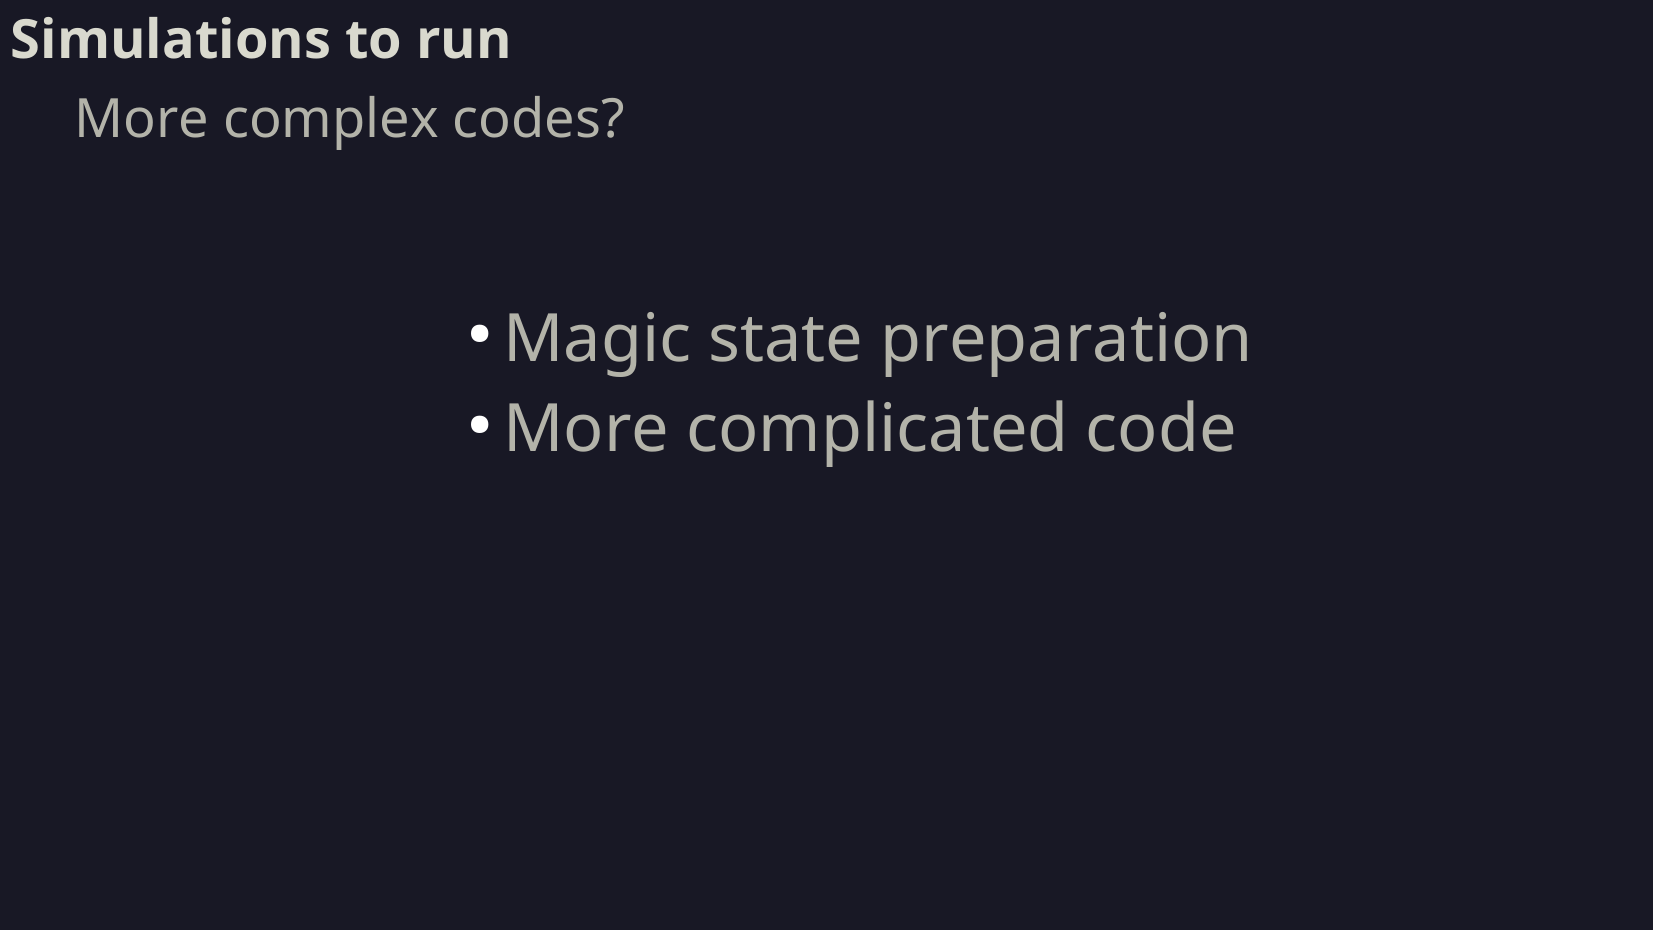

Simulations to run
More complex codes?
Magic state preparation
More complicated code